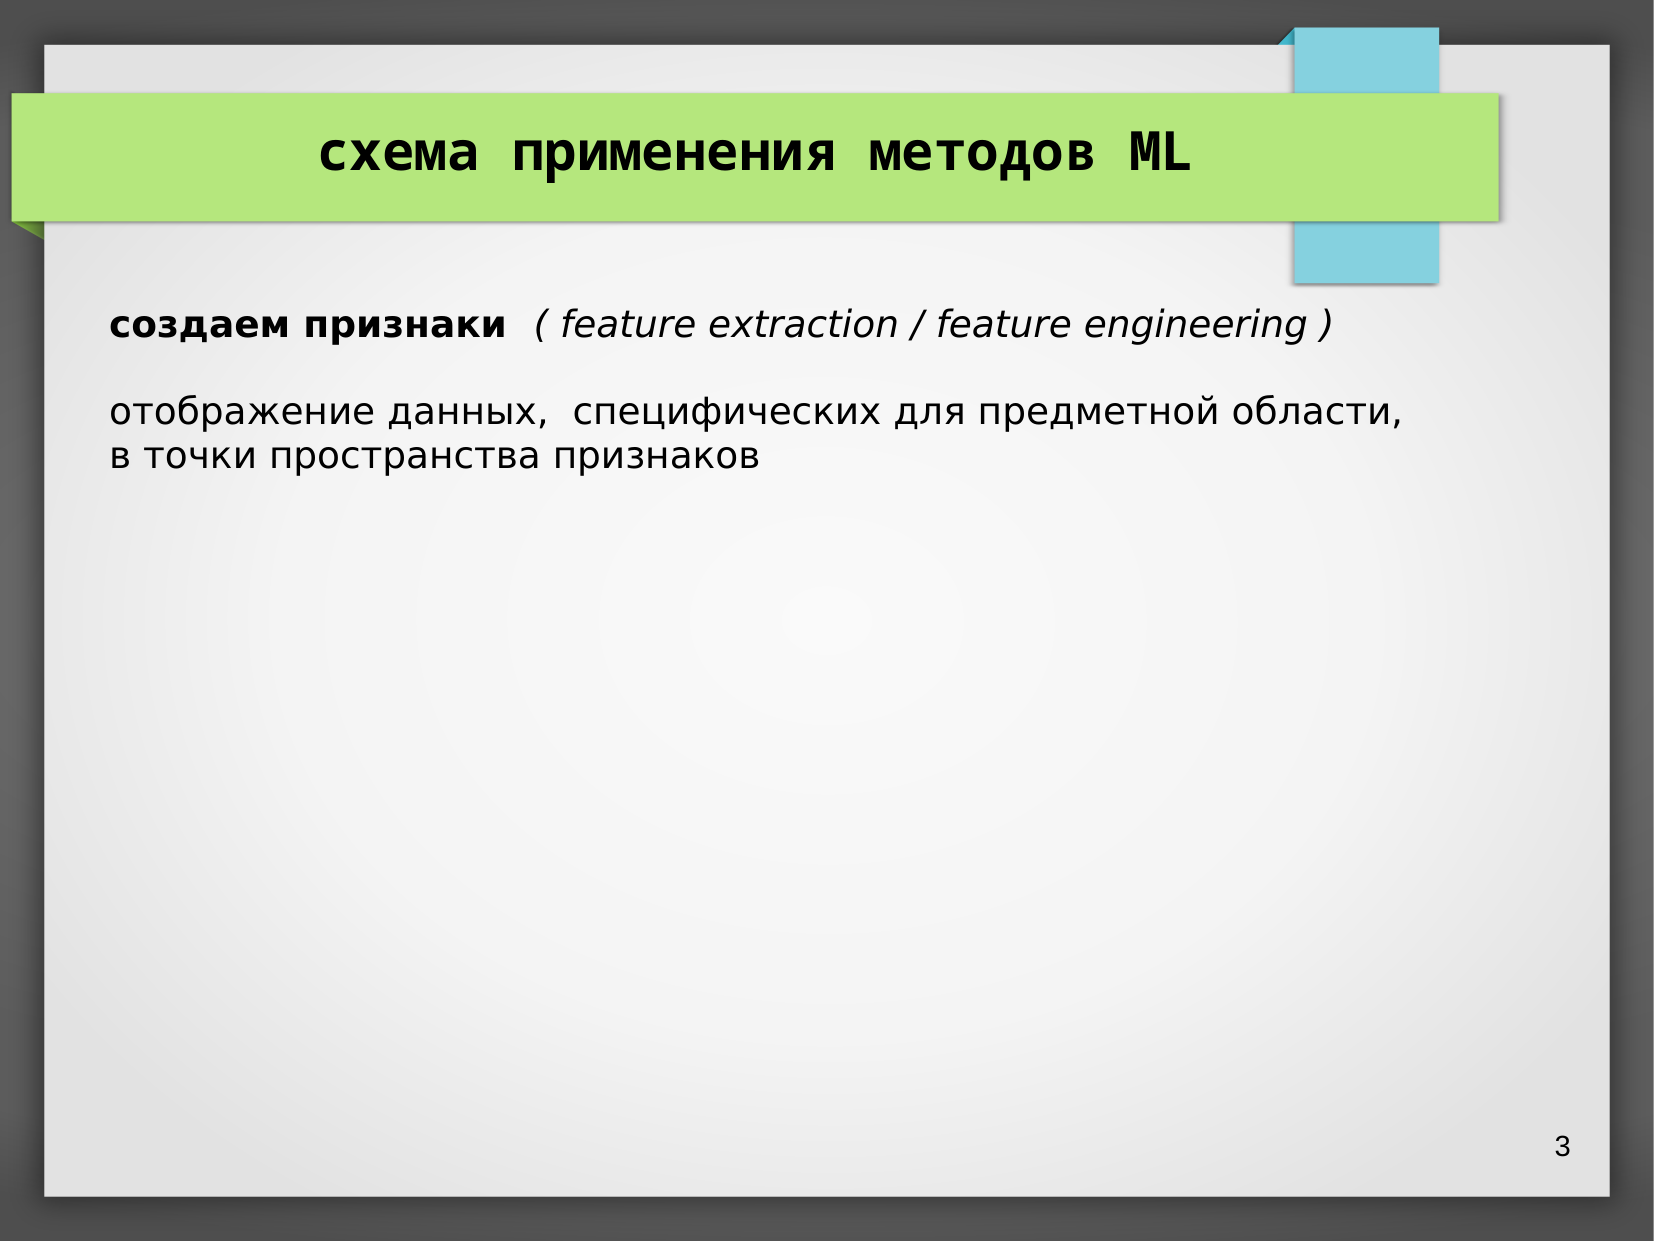

# схема применения методов ML
создаем признаки ( feature extraction / feature engineering )
отображение данных, специфических для предметной области,
в точки пространства признаков
3